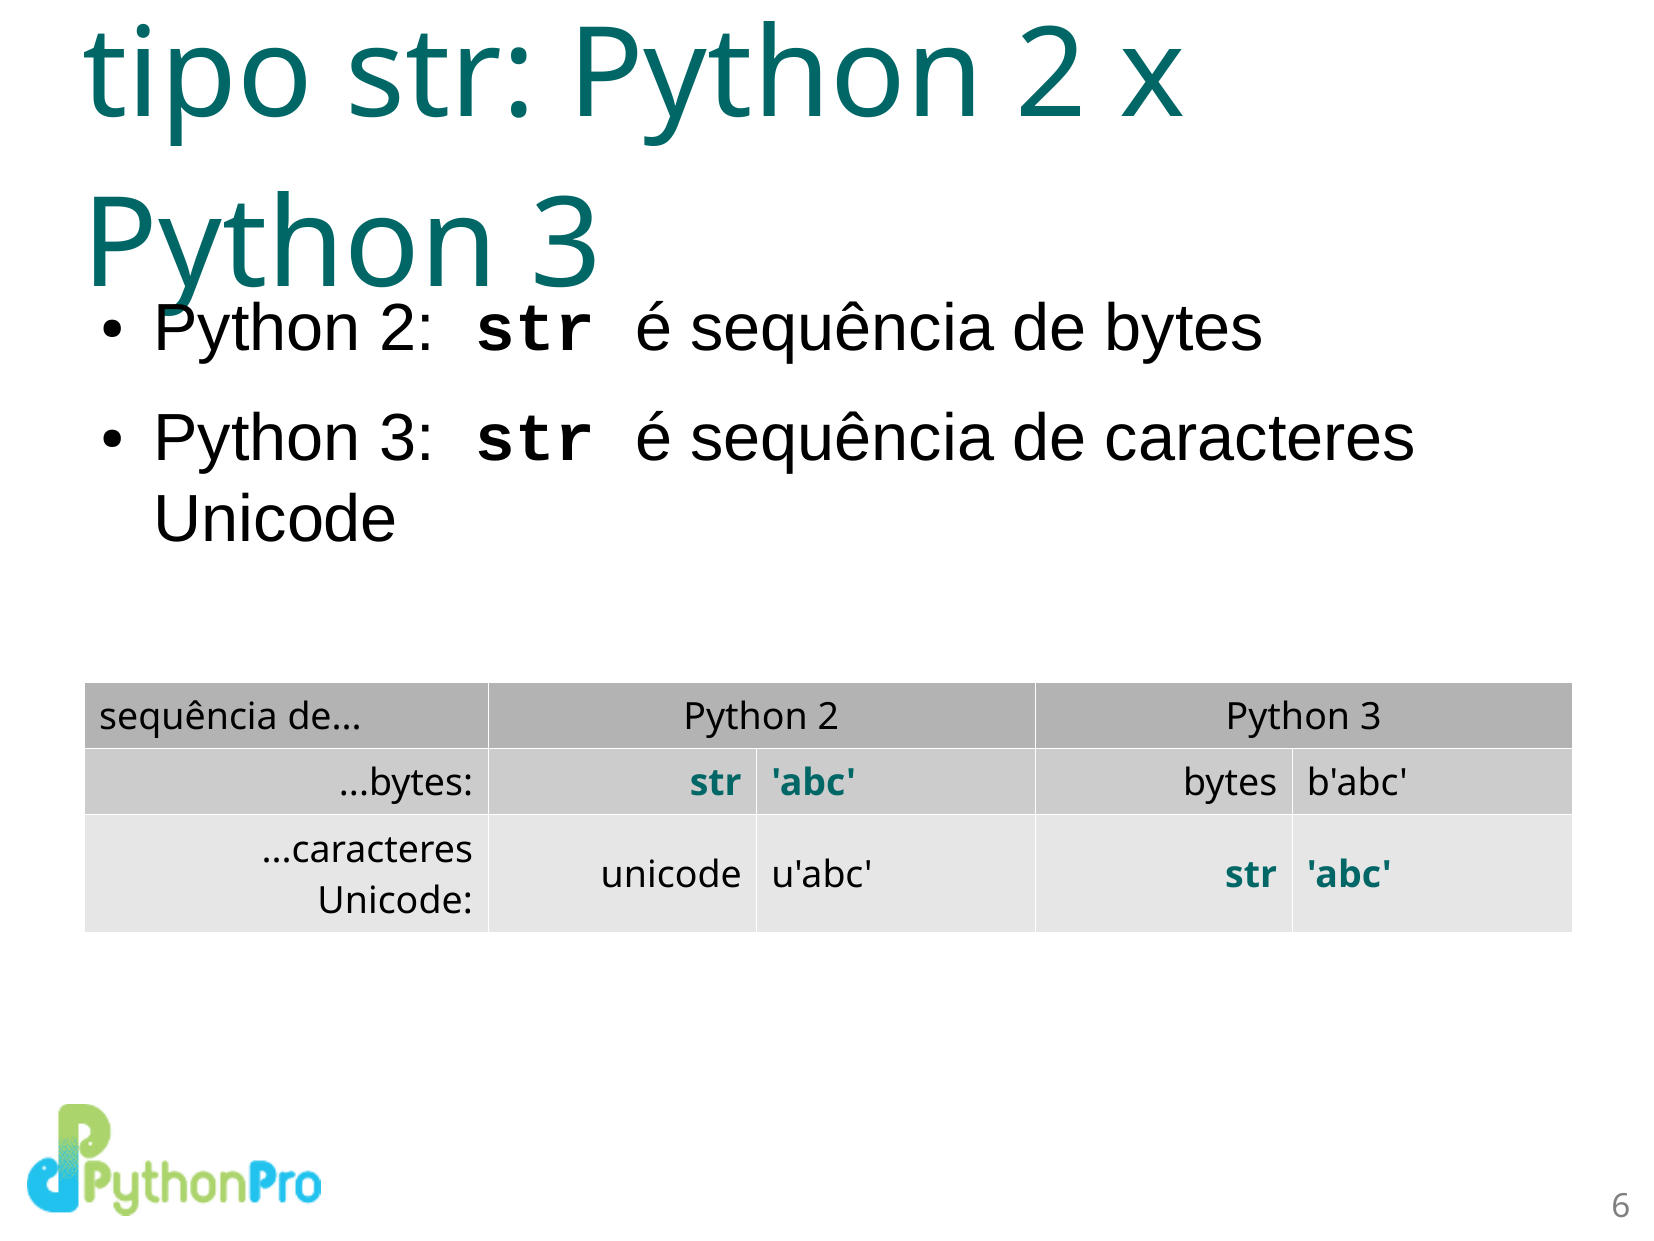

# tipo str: Python 2 x Python 3
Python 2: str é sequência de bytes
Python 3: str é sequência de caracteres Unicode
| sequência de... | Python 2 | | Python 3 | |
| --- | --- | --- | --- | --- |
| ...bytes: | str | 'abc' | bytes | b'abc' |
| ...caracteres Unicode: | unicode | u'abc' | str | 'abc' |
6